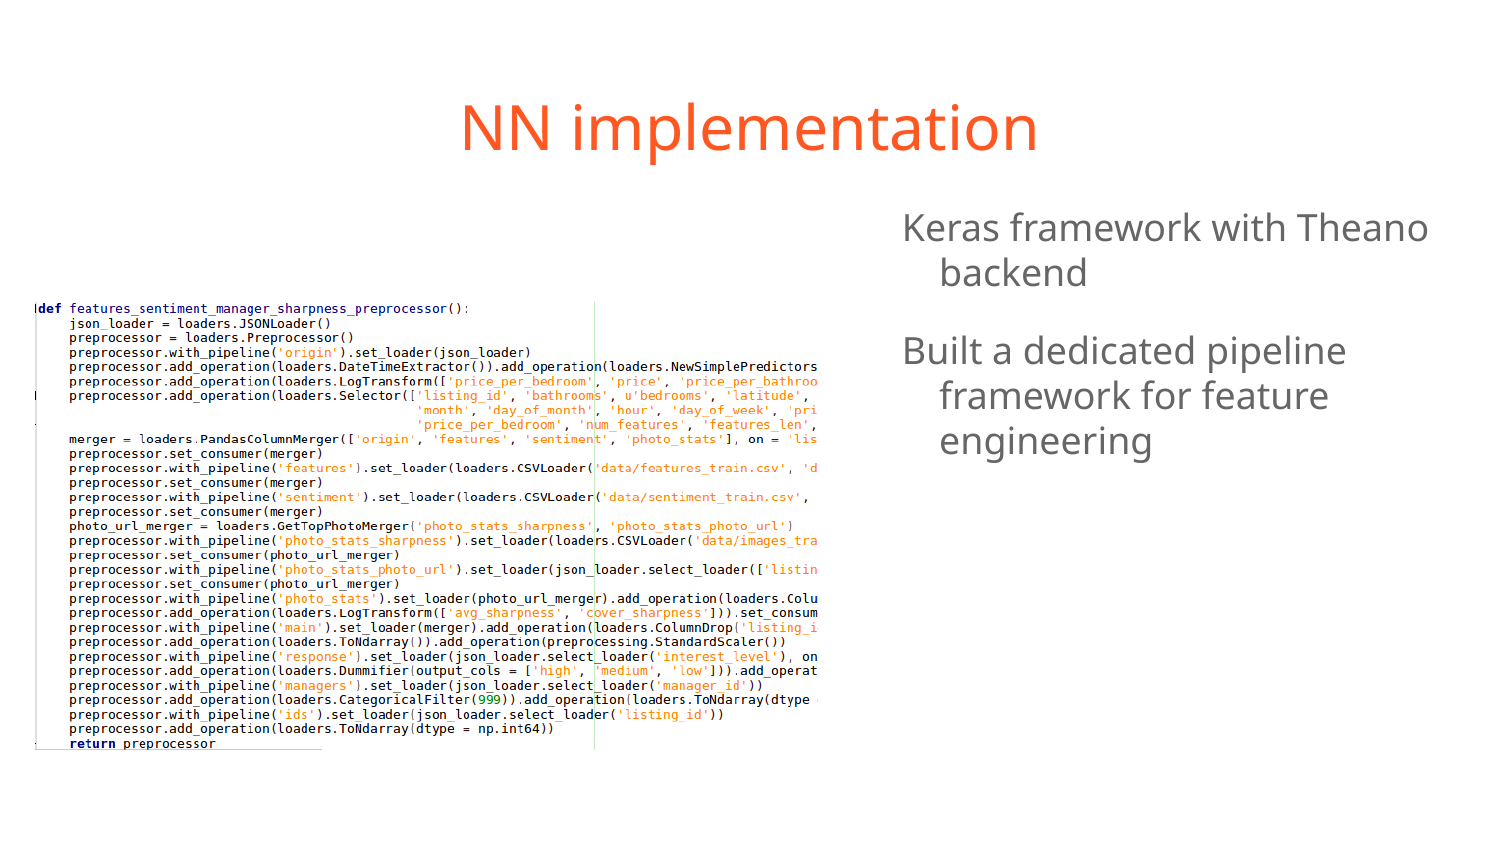

# NN implementation
Keras framework with Theano backend
Built a dedicated pipeline framework for feature engineering